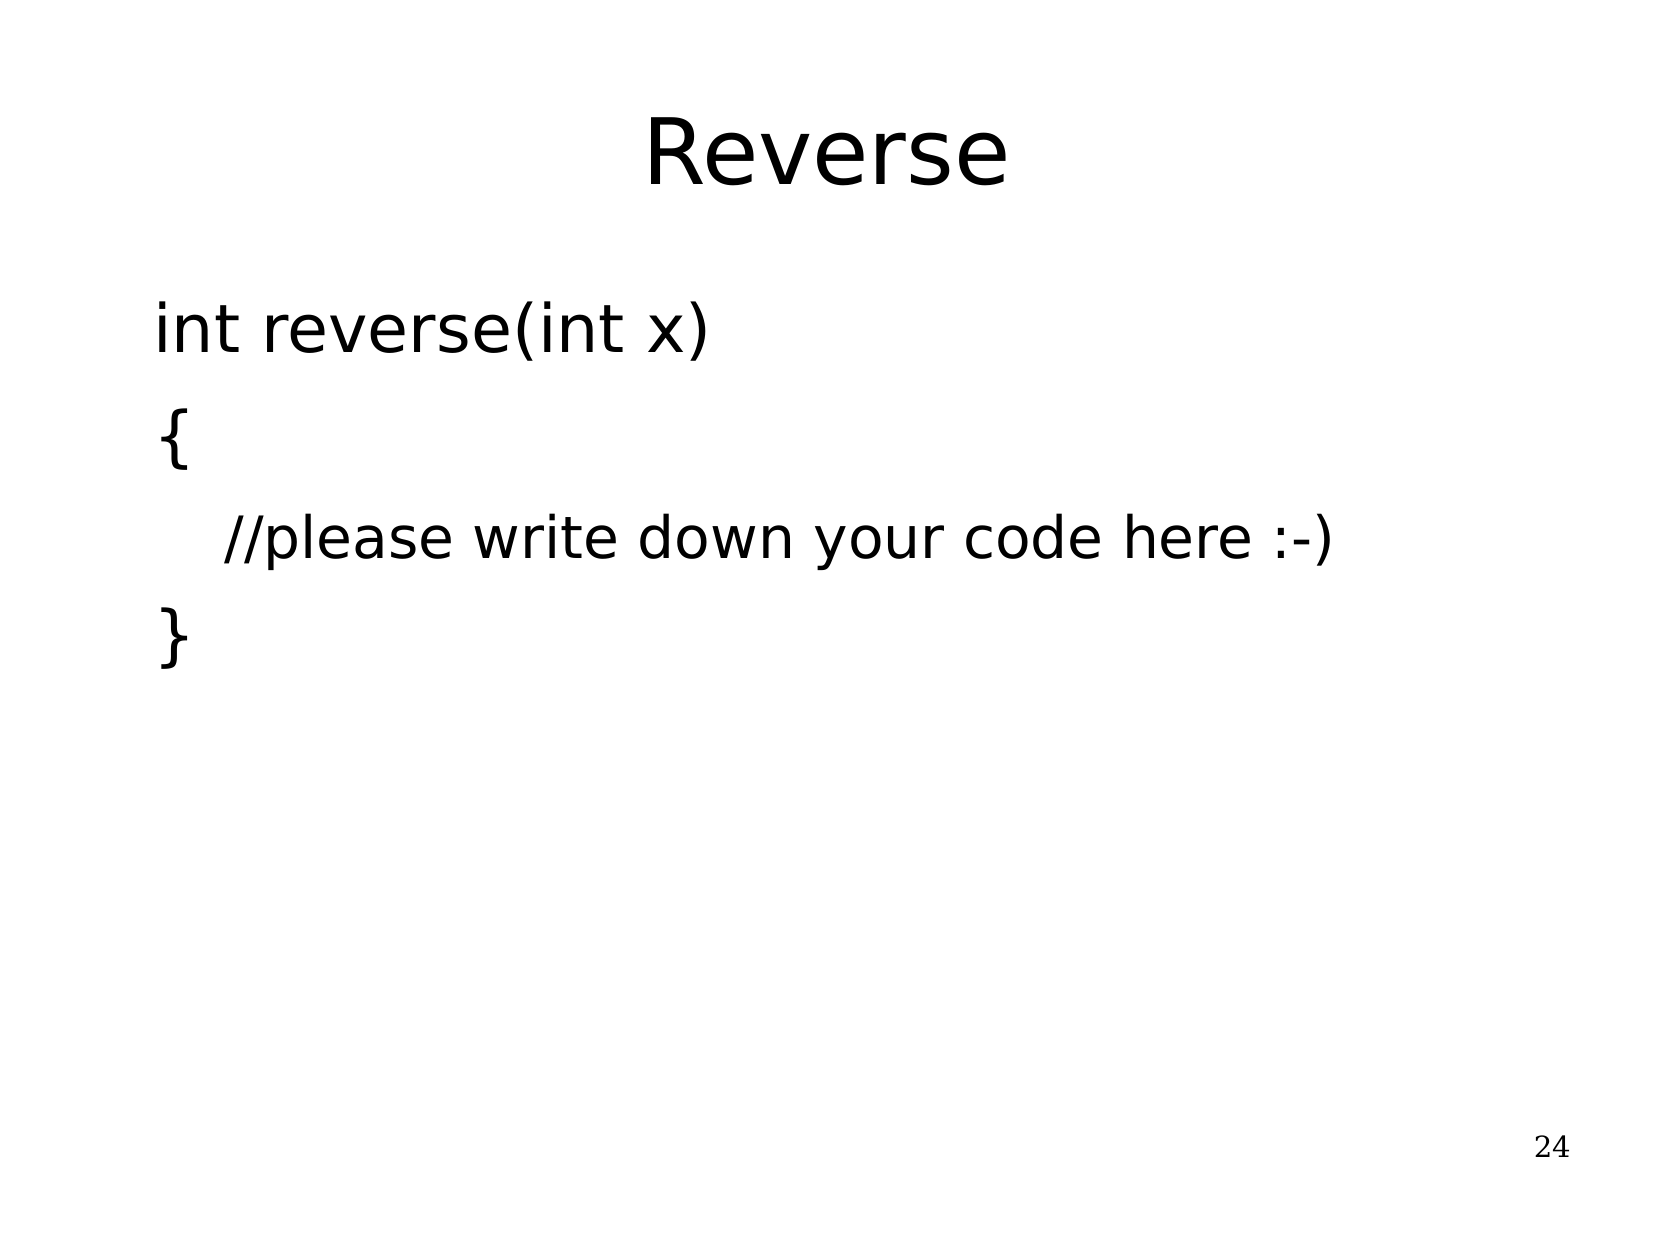

# Reverse
int reverse(int x)
{
//please write down your code here :-)
}
24